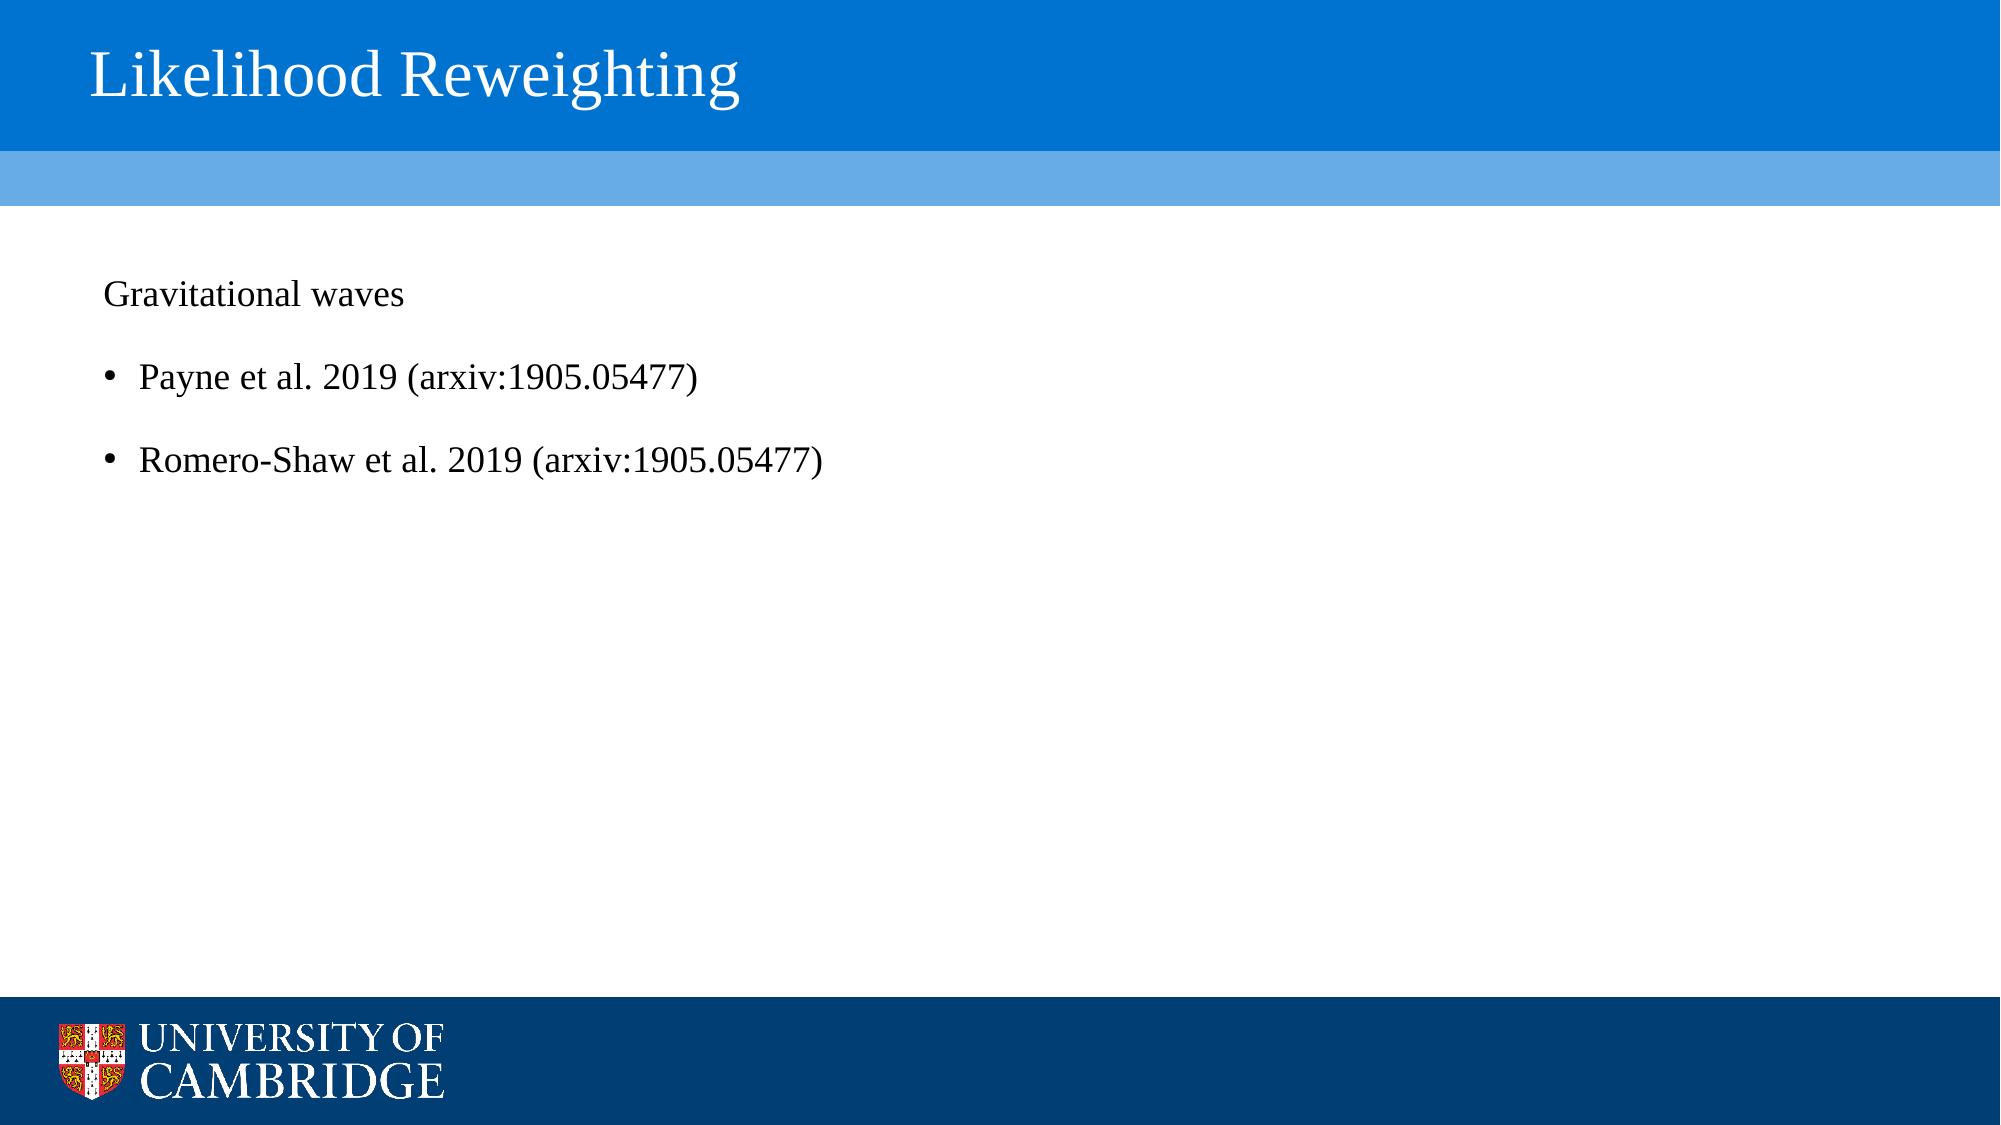

# Likelihood Reweighting
Gravitational waves
Payne et al. 2019 (arxiv:1905.05477)
Romero-Shaw et al. 2019 (arxiv:1905.05477)